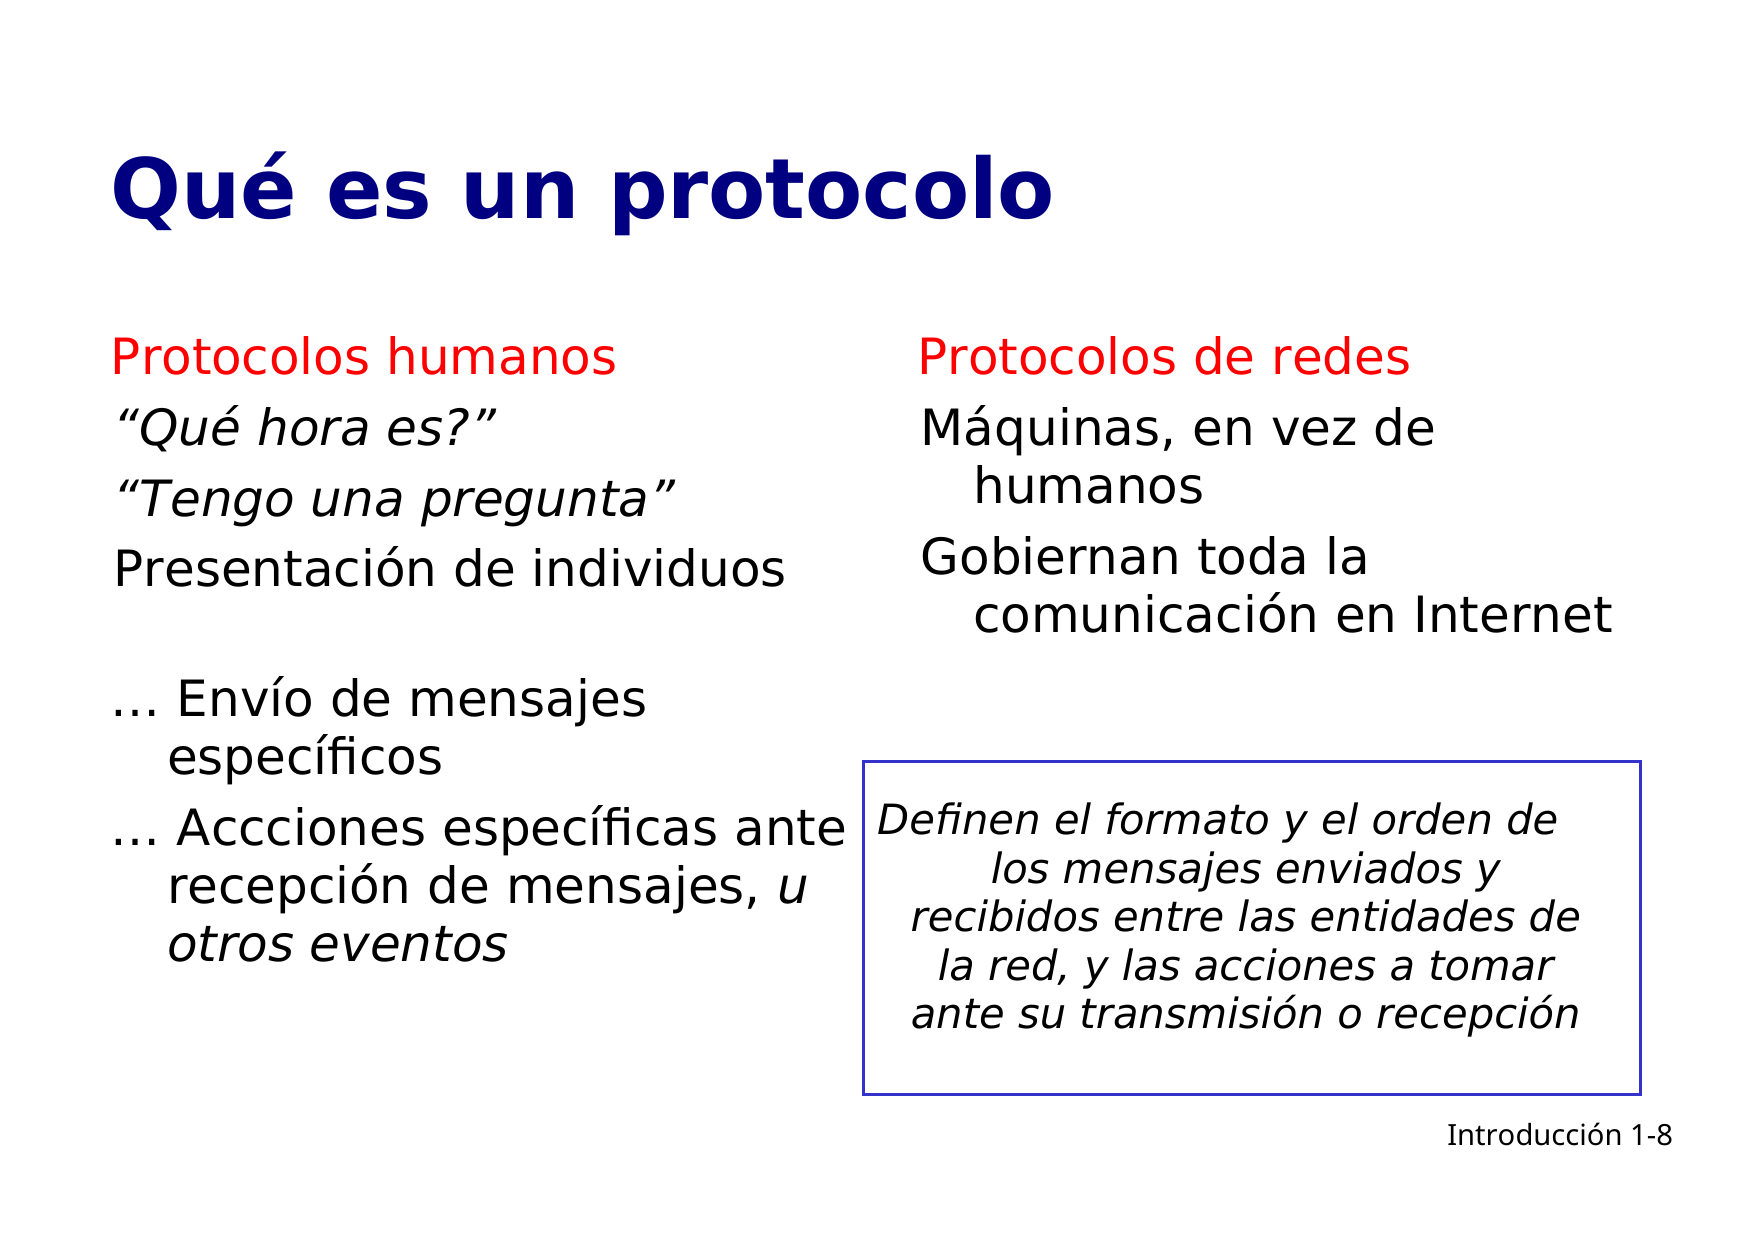

# Qué es un protocolo
Protocolos humanos
“Qué hora es?”
“Tengo una pregunta”
Presentación de individuos
… Envío de mensajes específicos
… Accciones específicas ante recepción de mensajes, u otros eventos
Protocolos de redes
Máquinas, en vez de humanos
Gobiernan toda la comunicación en Internet
Definen el formato y el orden de los mensajes enviados y recibidos entre las entidades de la red, y las acciones a tomar ante su transmisión o recepción